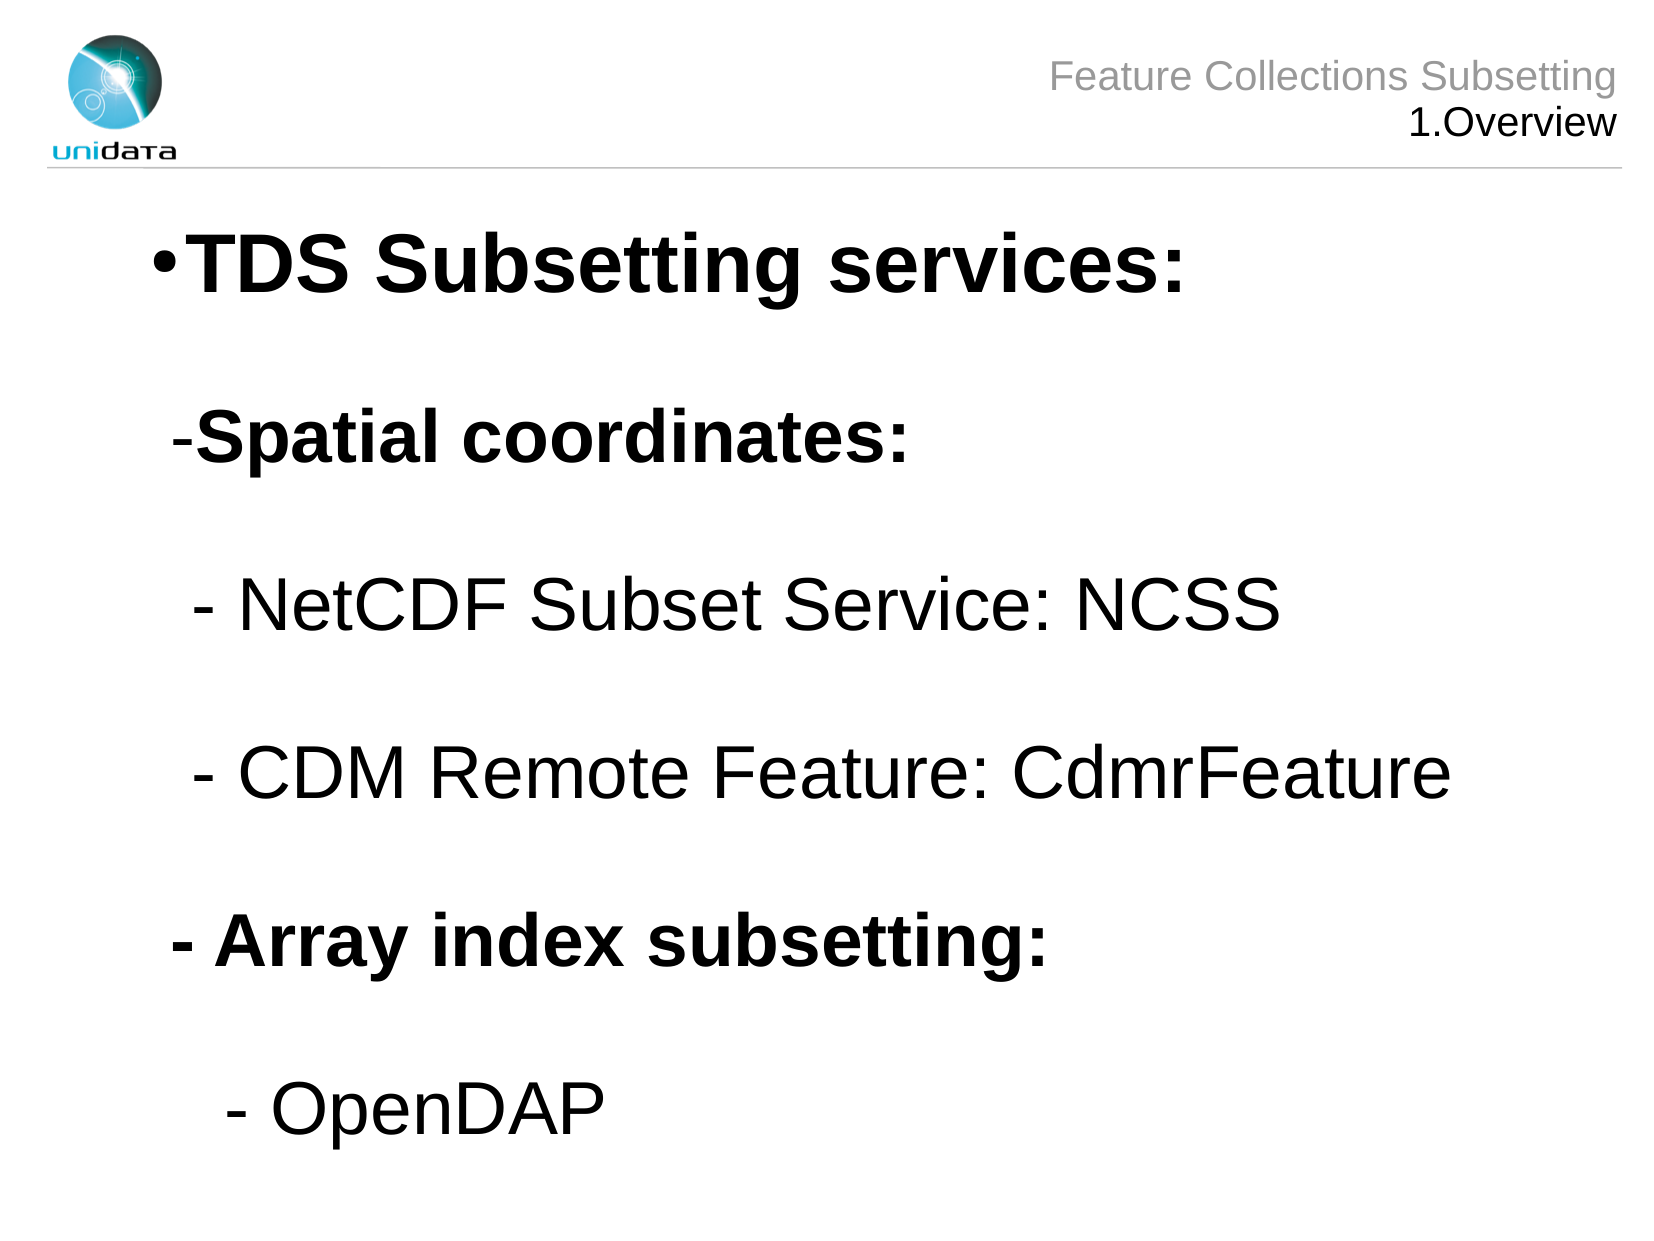

Feature Collections Subsetting
1.Overview
TDS Subsetting services:
 -Spatial coordinates:
 - NetCDF Subset Service: NCSS
 - CDM Remote Feature: CdmrFeature
 - Array index subsetting:
	- OpenDAP